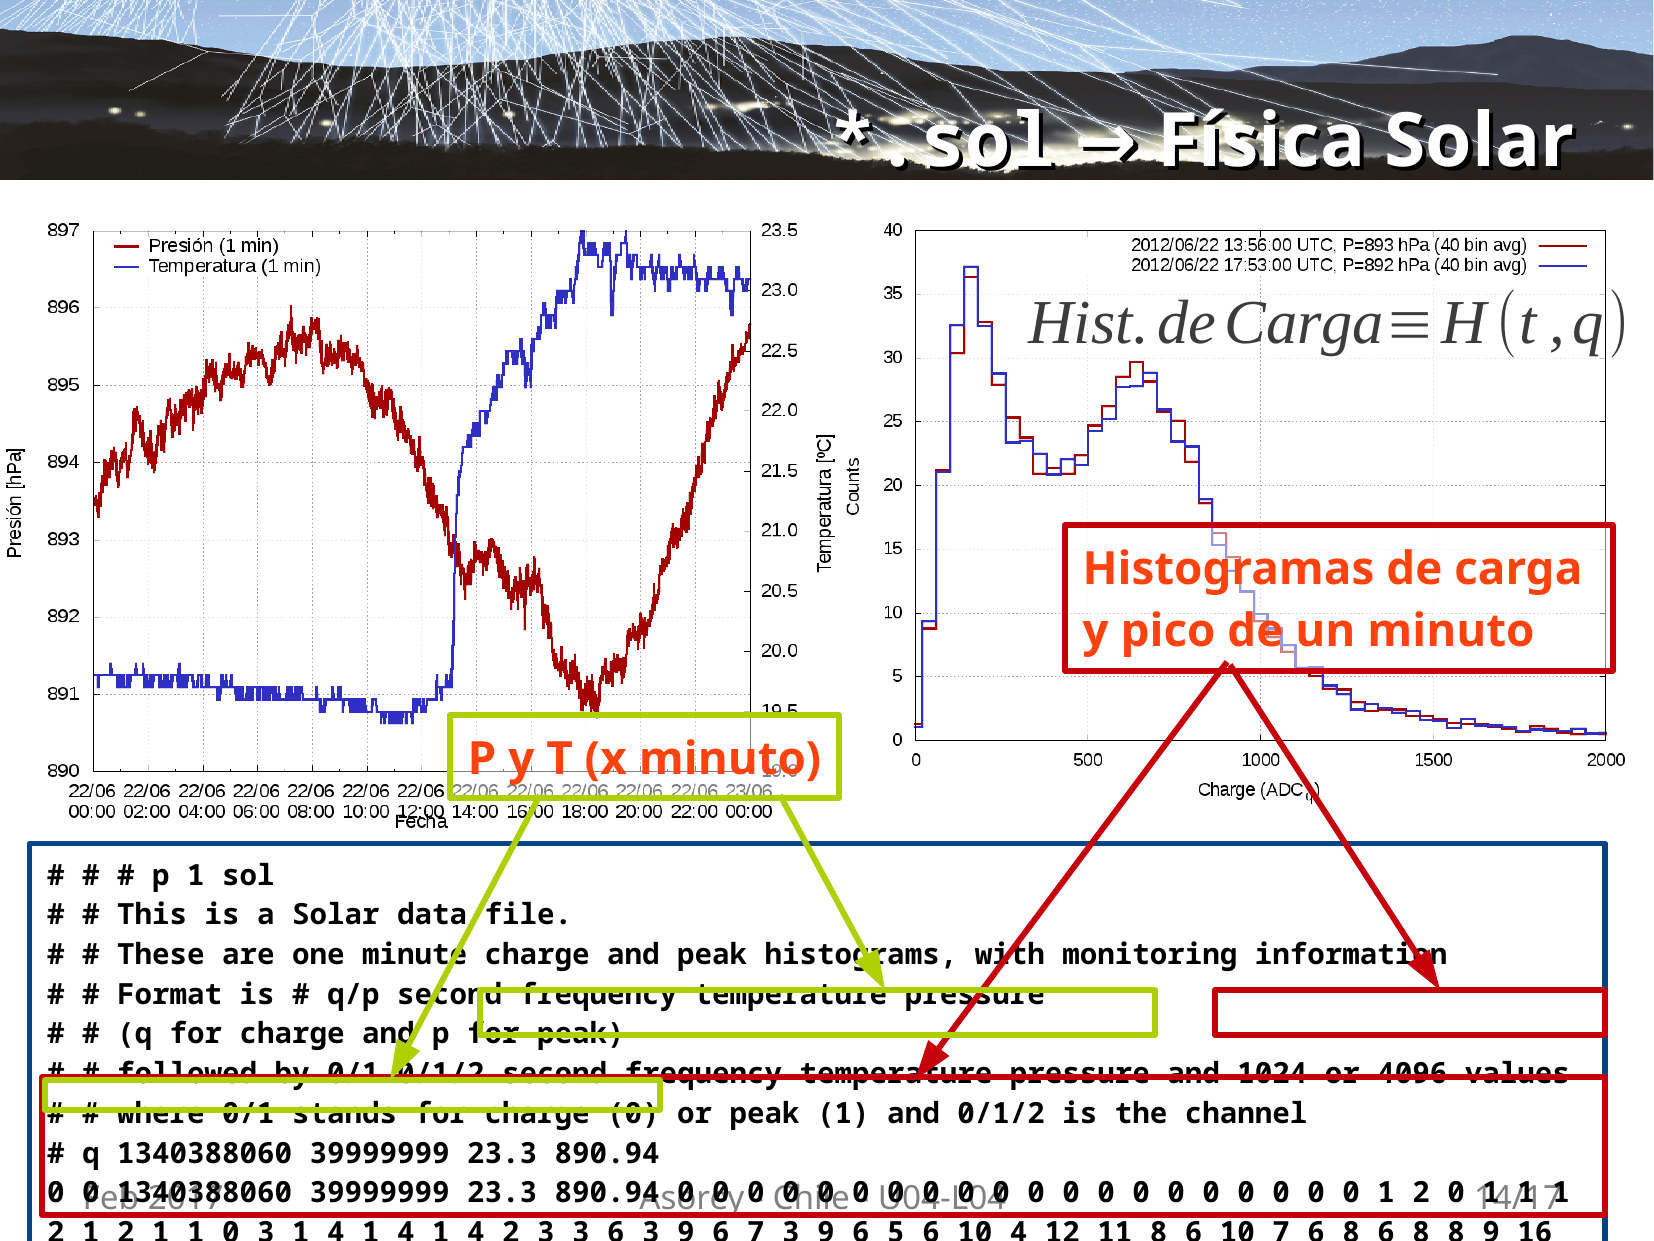

# *.sol → Física Solar
Histogramas de carga
y pico de un minuto
P y T (x minuto)
# # # p 1 sol
# # This is a Solar data file.
# # These are one minute charge and peak histograms, with monitoring information
# # Format is # q/p second frequency temperature pressure
# # (q for charge and p for peak)
# # followed by 0/1 0/1/2 second frequency temperature pressure and 1024 or 4096 values
# # where 0/1 stands for charge (0) or peak (1) and 0/1/2 is the channel
# q 1340388060 39999999 23.3 890.94
0 0 1340388060 39999999 23.3 890.94 0 0 0 0 0 0 0 0 0 0 0 0 0 0 0 0 0 0 0 0 1 2 0 1 1 1
2 1 2 1 1 0 3 1 4 1 4 1 4 2 3 3 6 3 9 6 7 3 9 6 5 6 10 4 12 11 8 6 10 7 6 8 6 8 8 9 16
16 11 13 12 20 12 11 13 17 13 15 19 13 15 16 13 20 15 18 19 11 19 20 18 23 18 19 11 14
14 18 27 15 20 22 ...
Feb 2017
Asorey - Chile - U04-L04
14